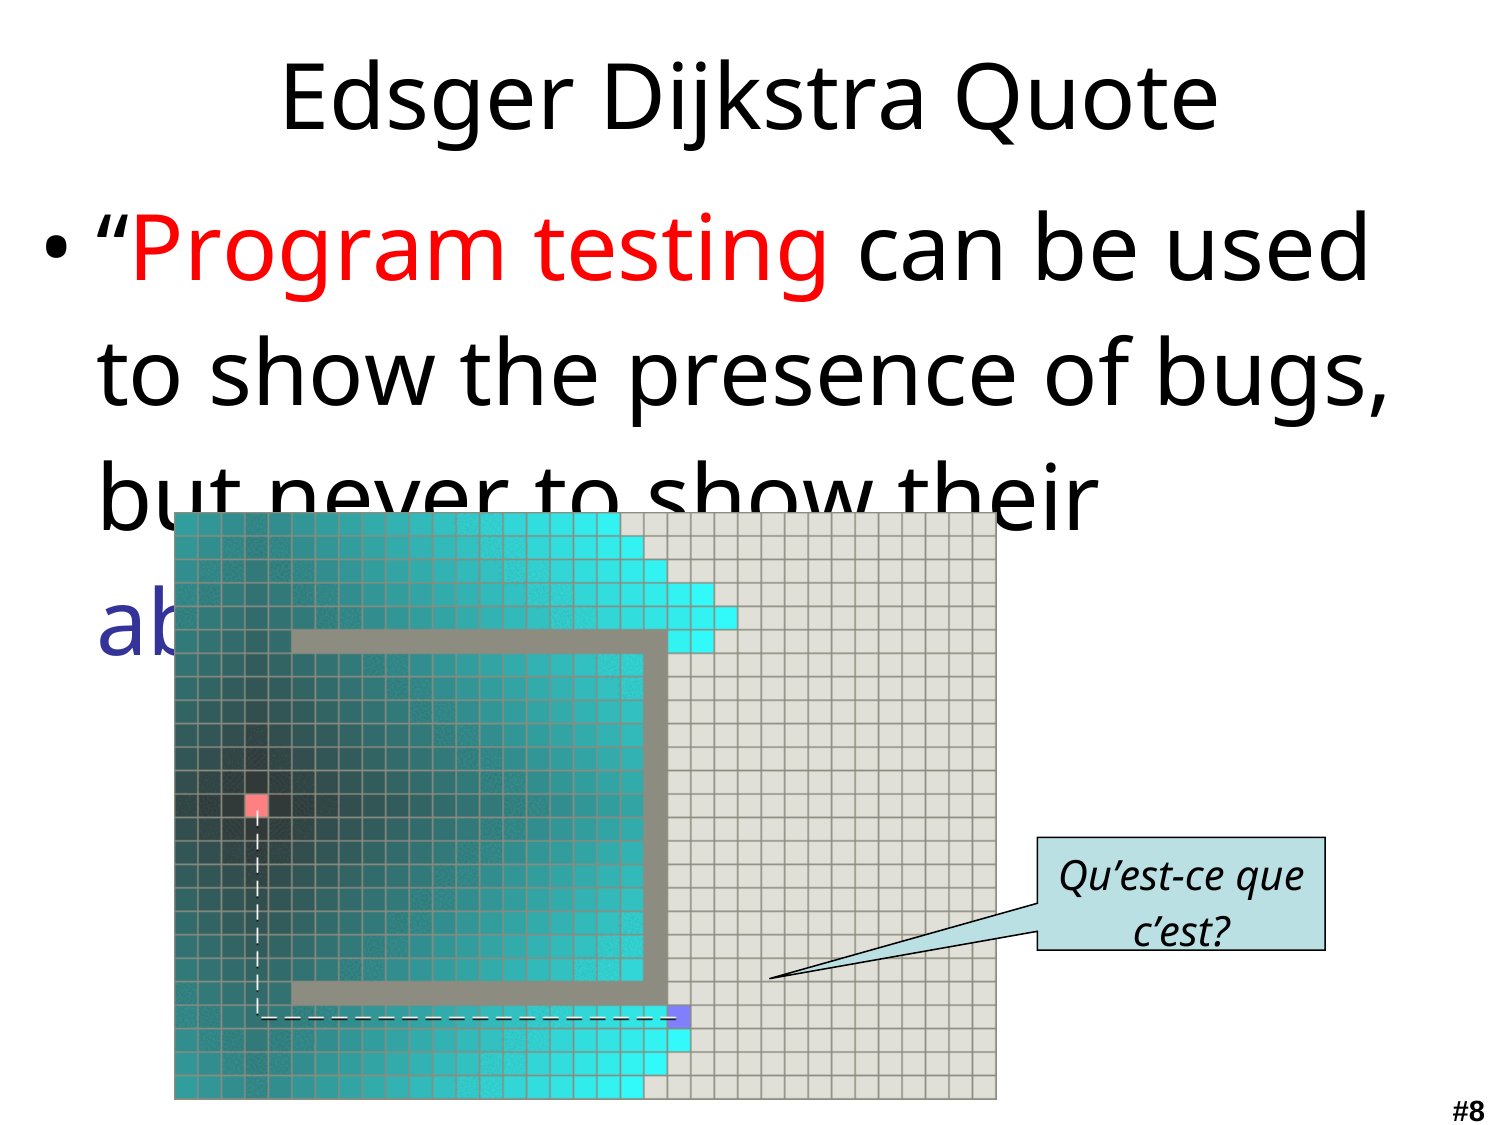

# Edsger Dijkstra Quote
“Program testing can be used to show the presence of bugs, but never to show their absence!”
Qu’est-ce que c’est?
8